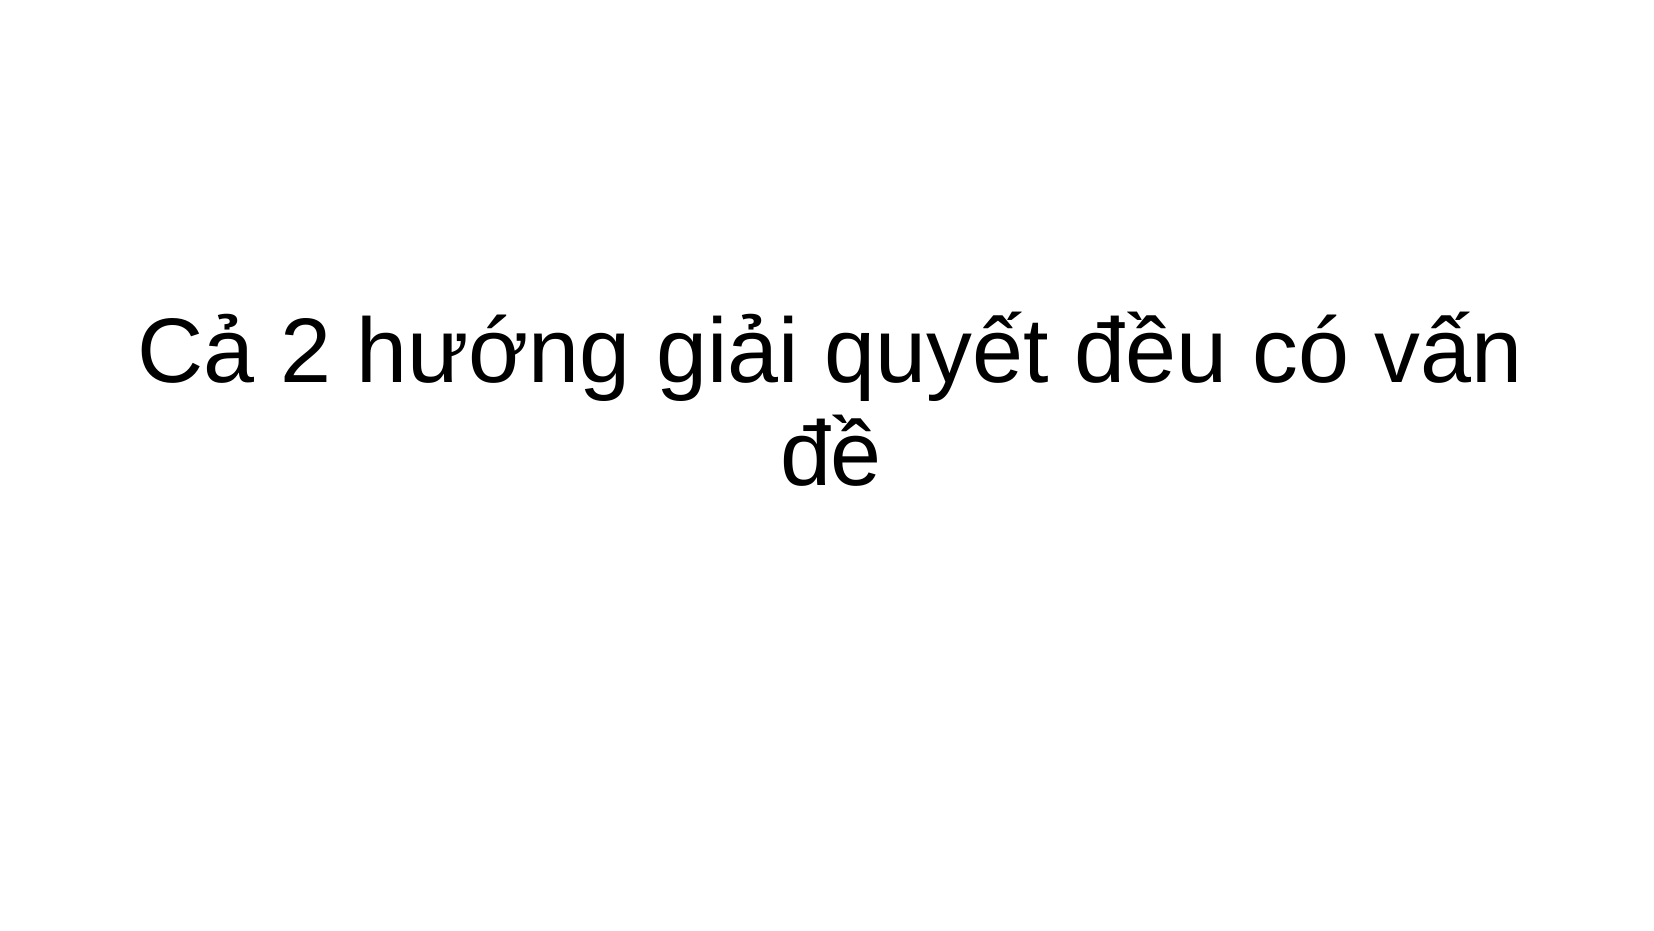

# Cả 2 hướng giải quyết đều có vấn đề